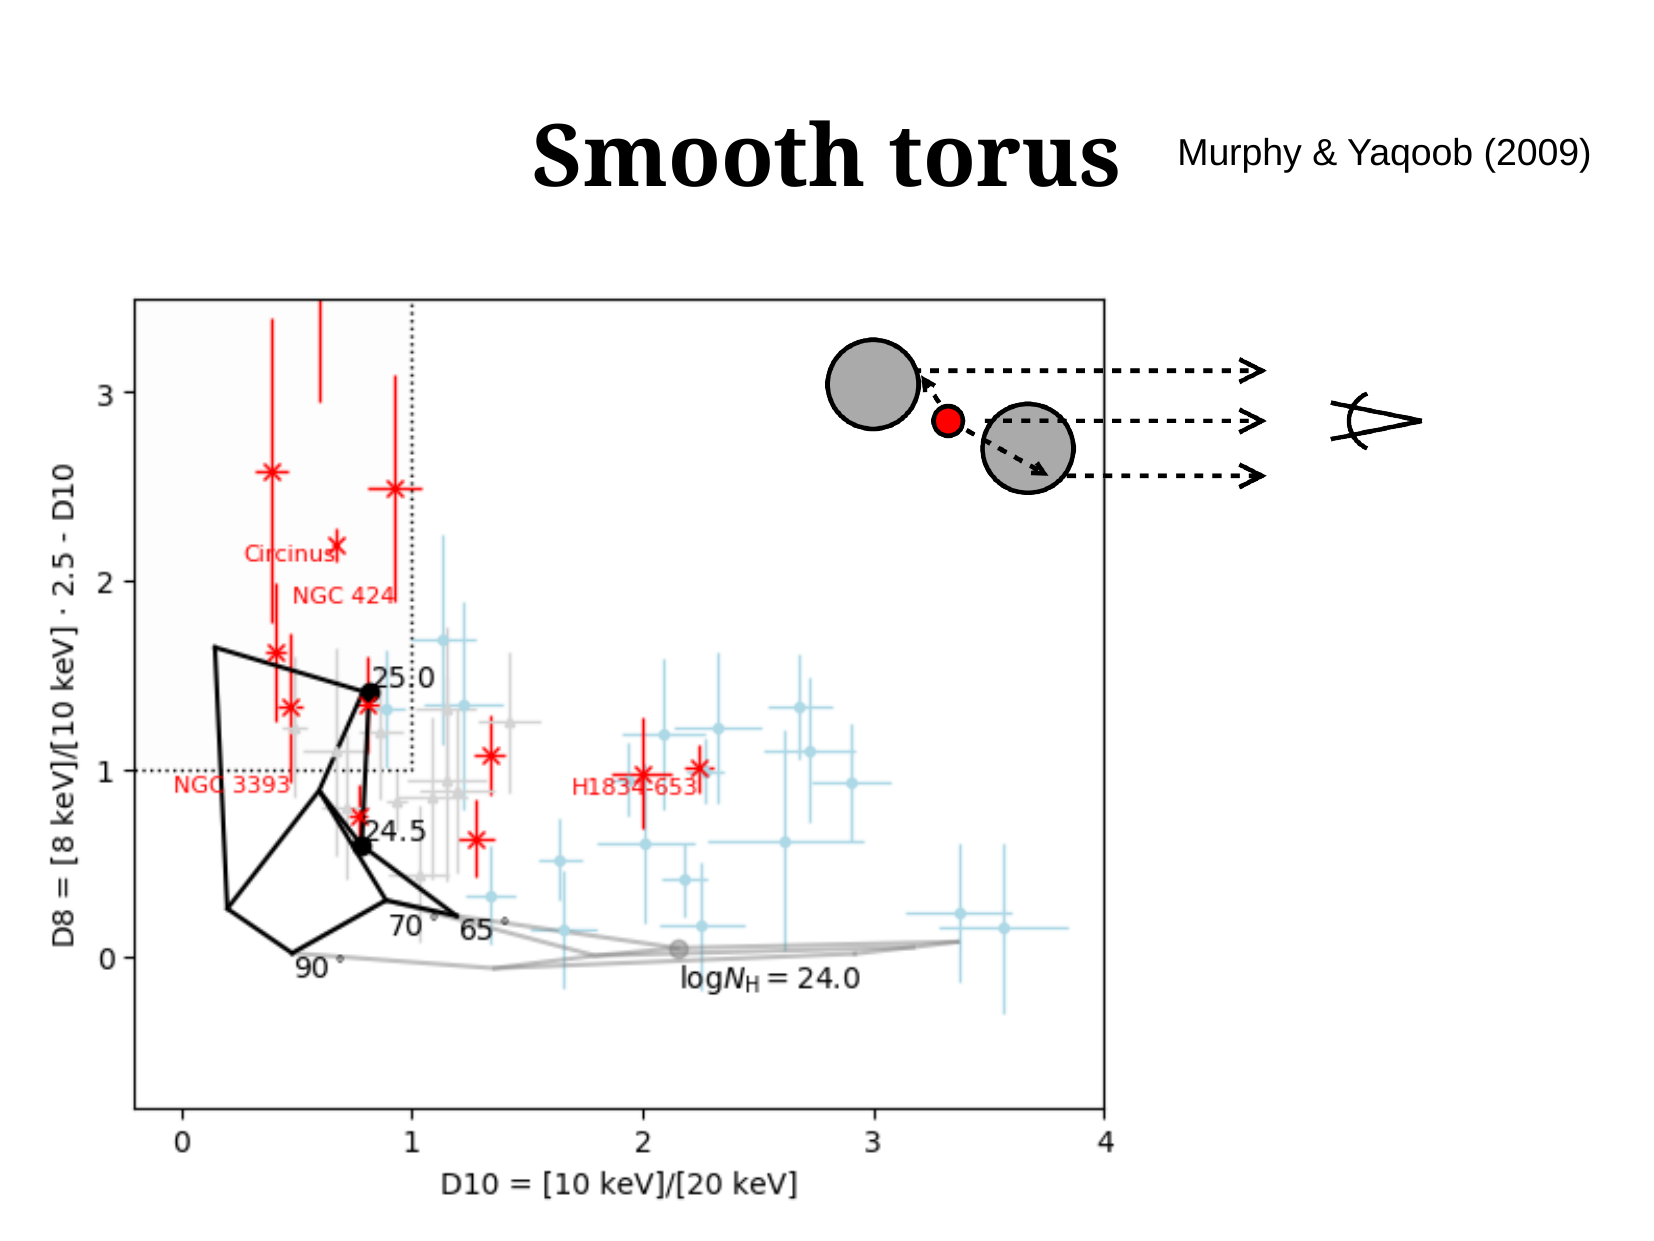

# Smooth torus
Murphy & Yaqoob (2009)